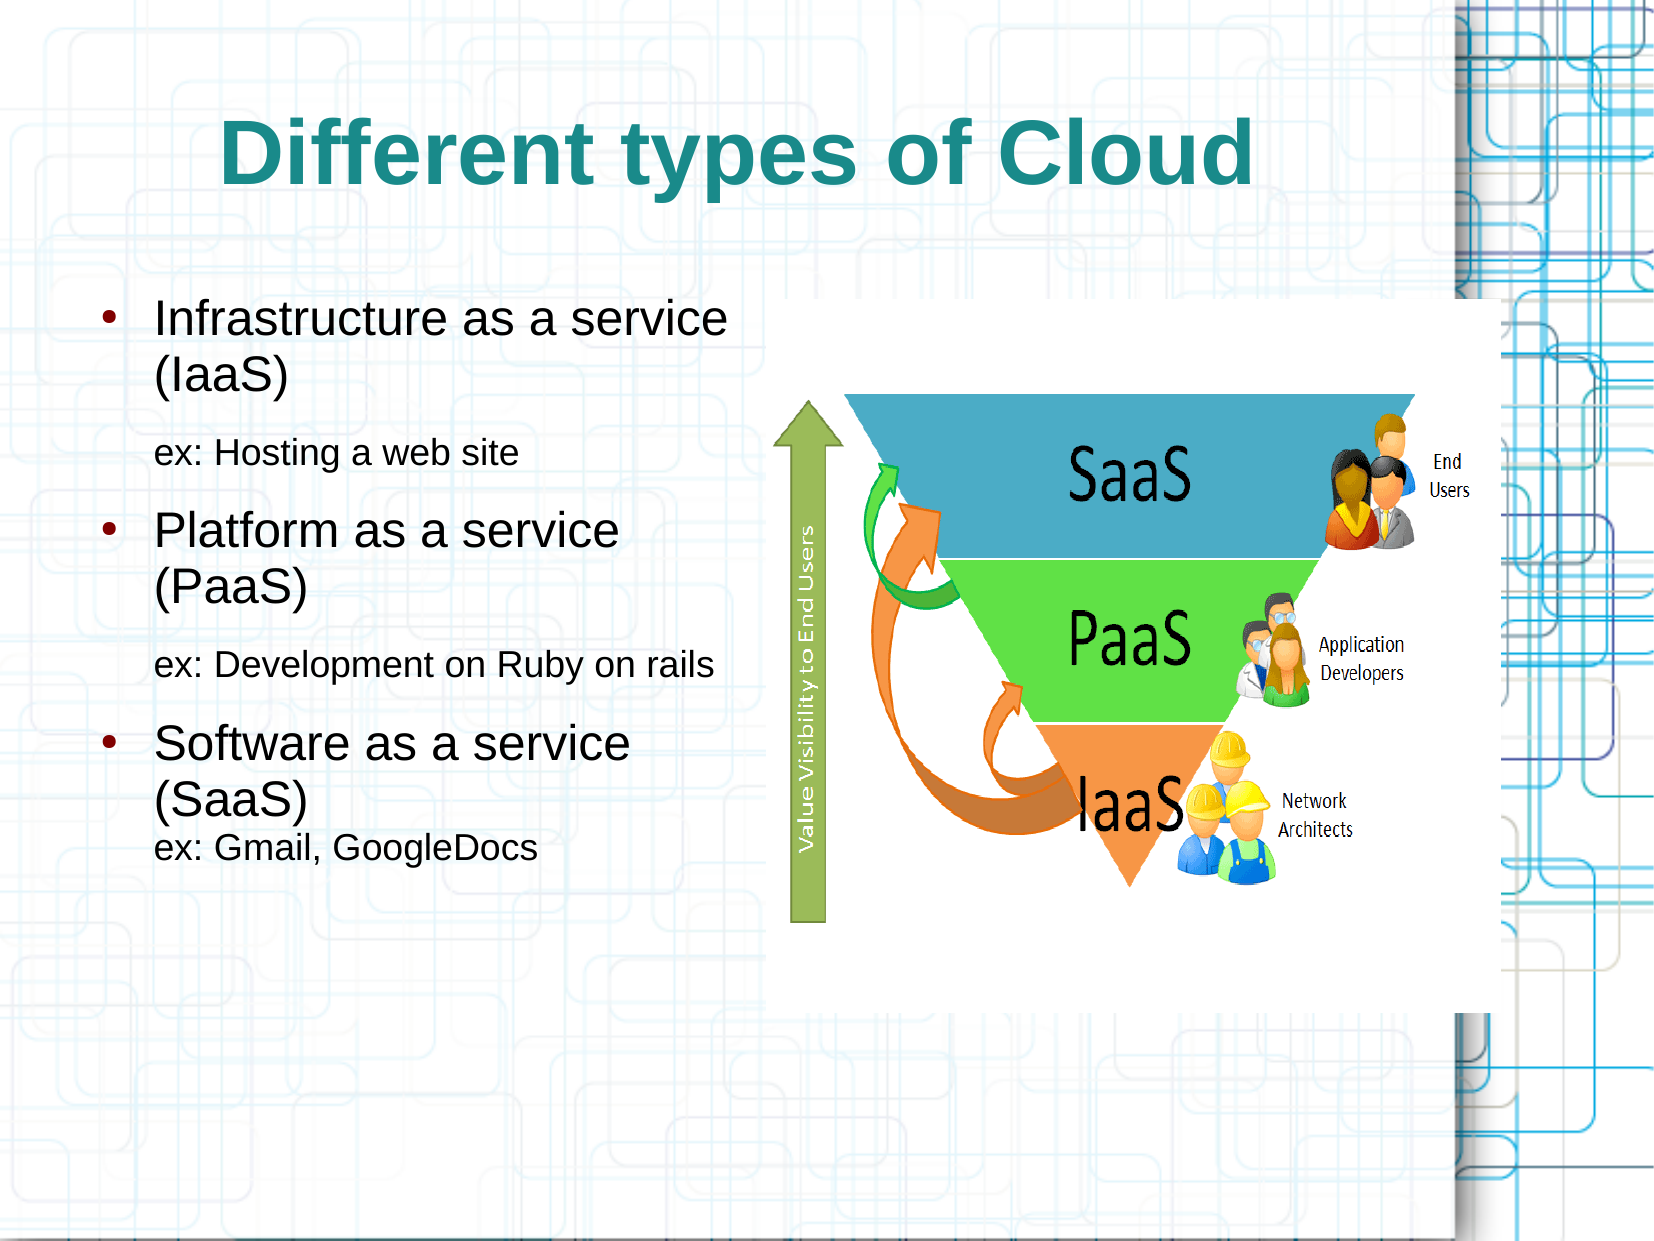

# Different types of Cloud
Infrastructure as a service (IaaS)
ex: Hosting a web site
Platform as a service
(PaaS)
ex: Development on Ruby on rails
Software as a service
(SaaS)
ex: Gmail, GoogleDocs